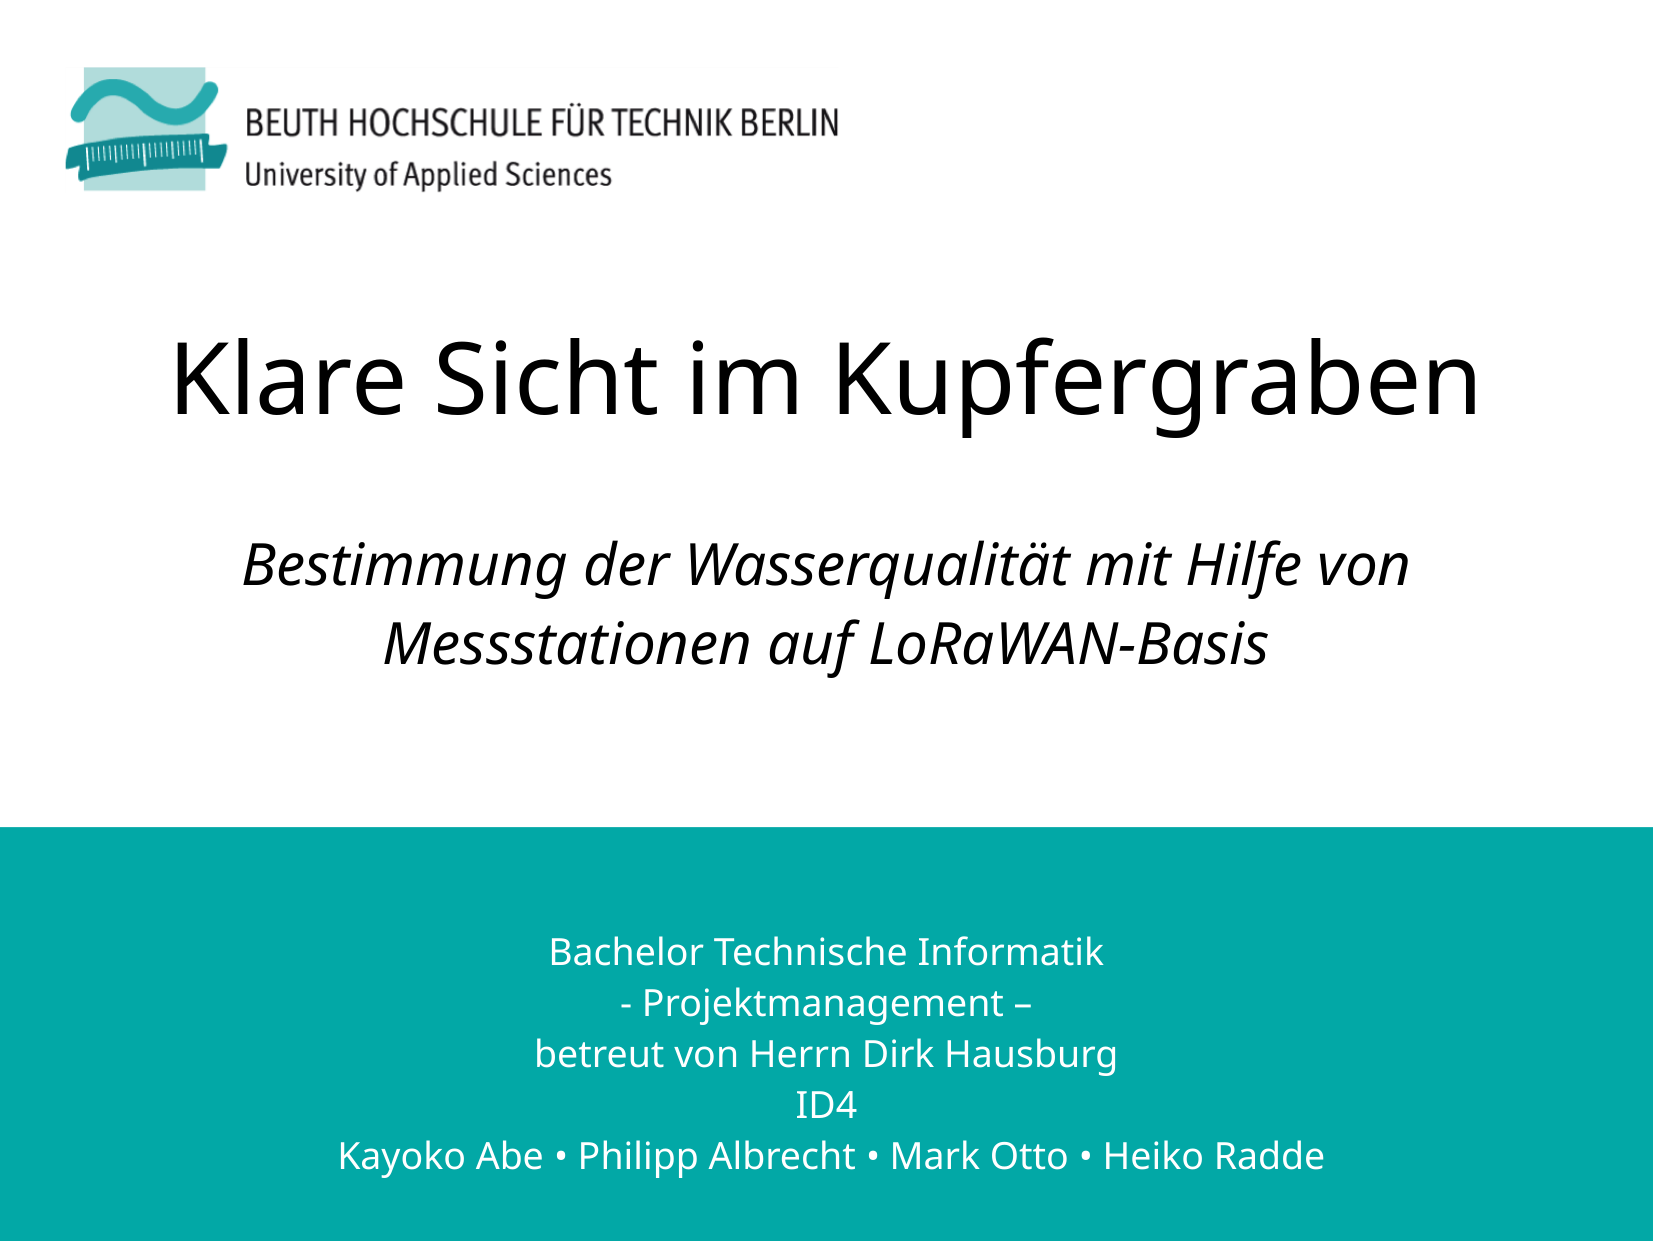

Klare Sicht im Kupfergraben
Bestimmung der Wasserqualität mit Hilfe von Messstationen auf LoRaWAN-Basis
Bachelor Technische Informatik
- Projektmanagement –
betreut von Herrn Dirk Hausburg
ID4
 Kayoko Abe • Philipp Albrecht • Mark Otto • Heiko Radde